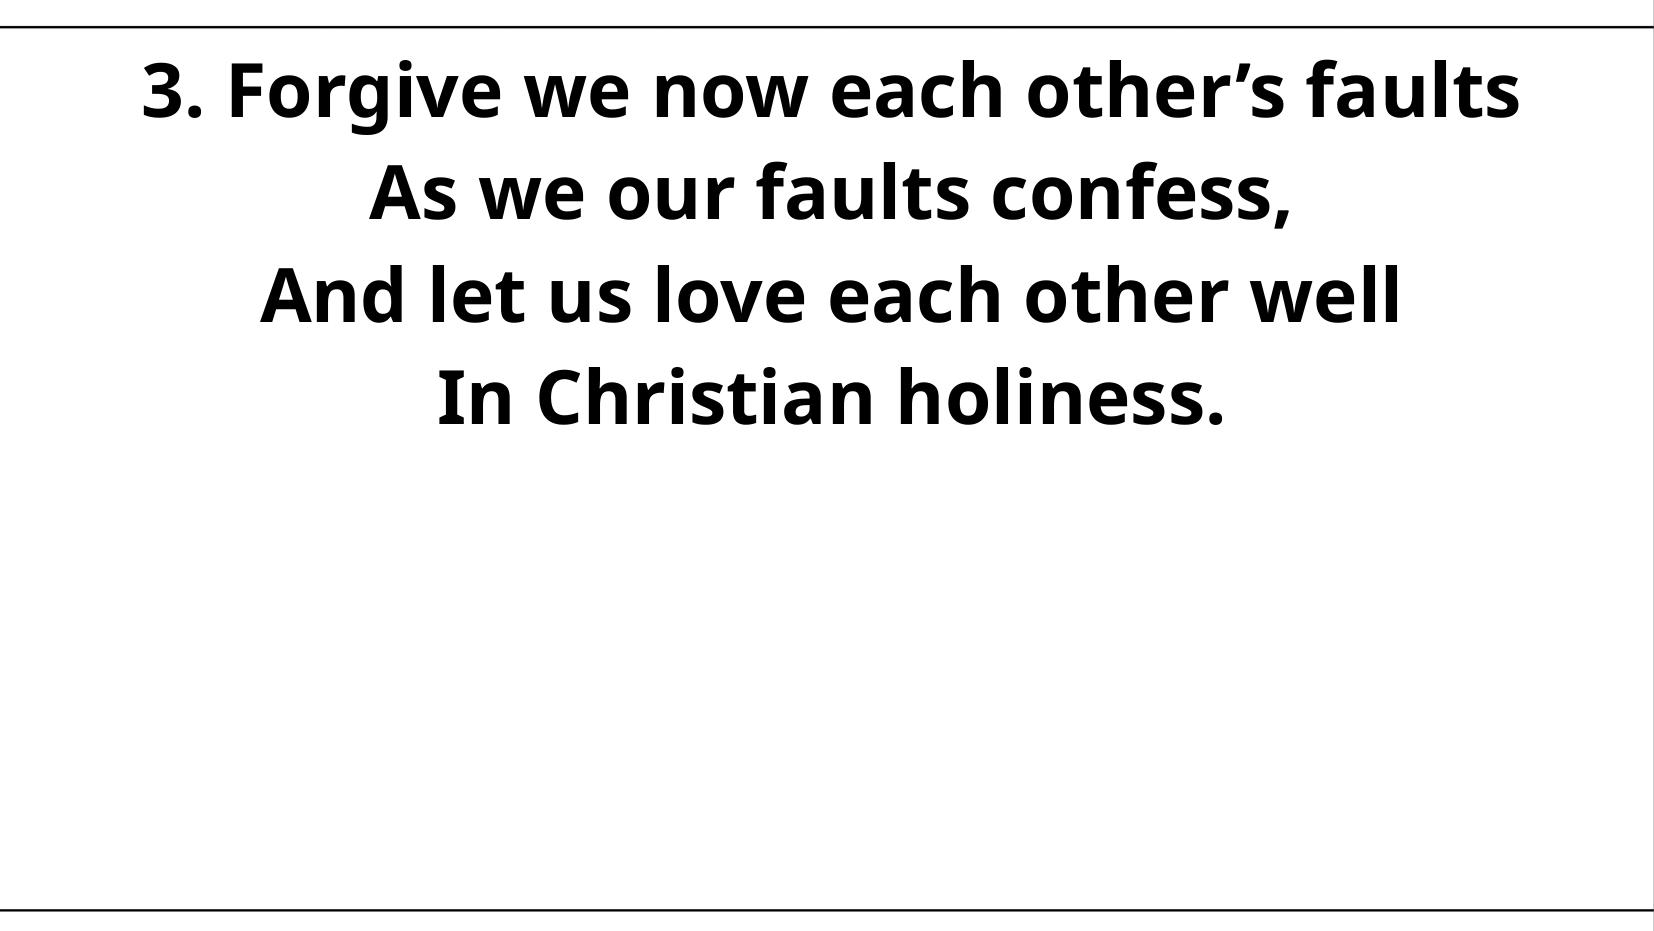

3. Forgive we now each other’s faults
As we our faults confess,
And let us love each other well
In Christian holiness.